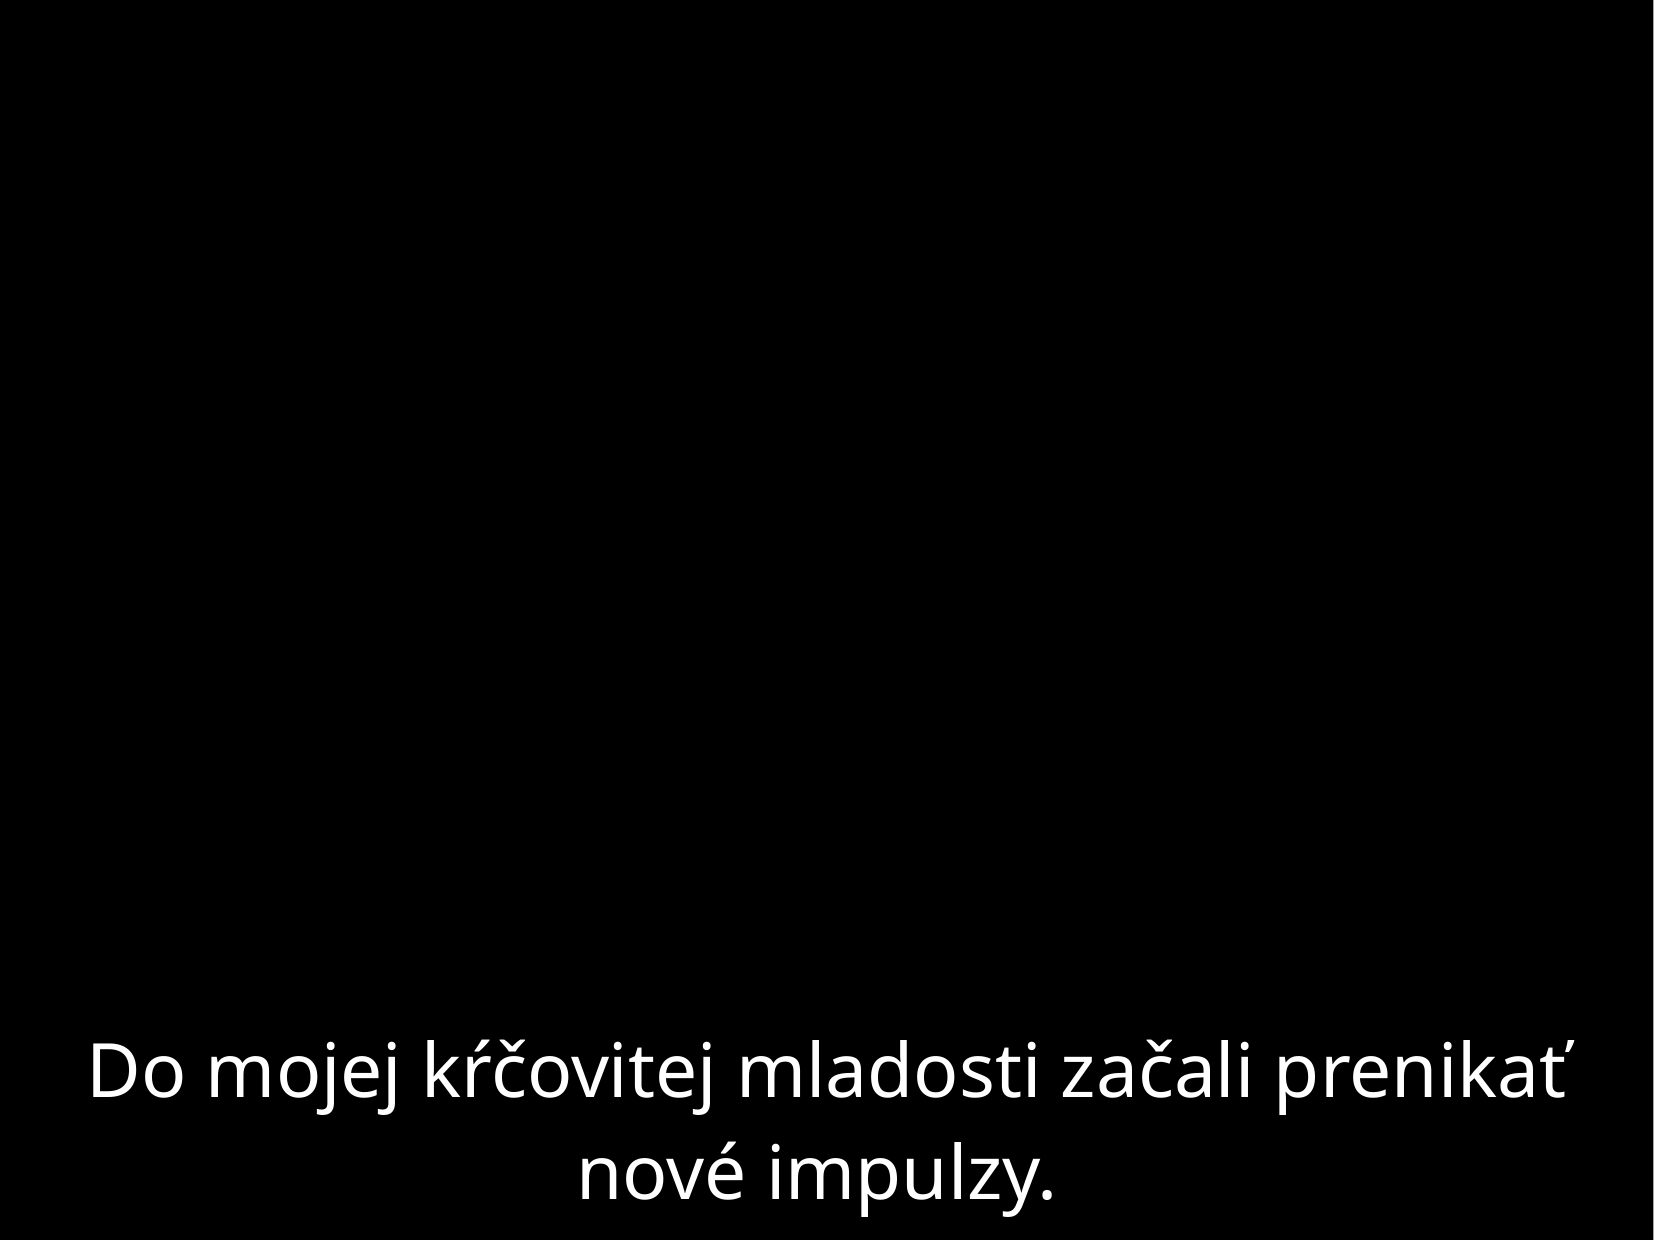

# Do mojej kŕčovitej mladosti začali prenikať nové impulzy.